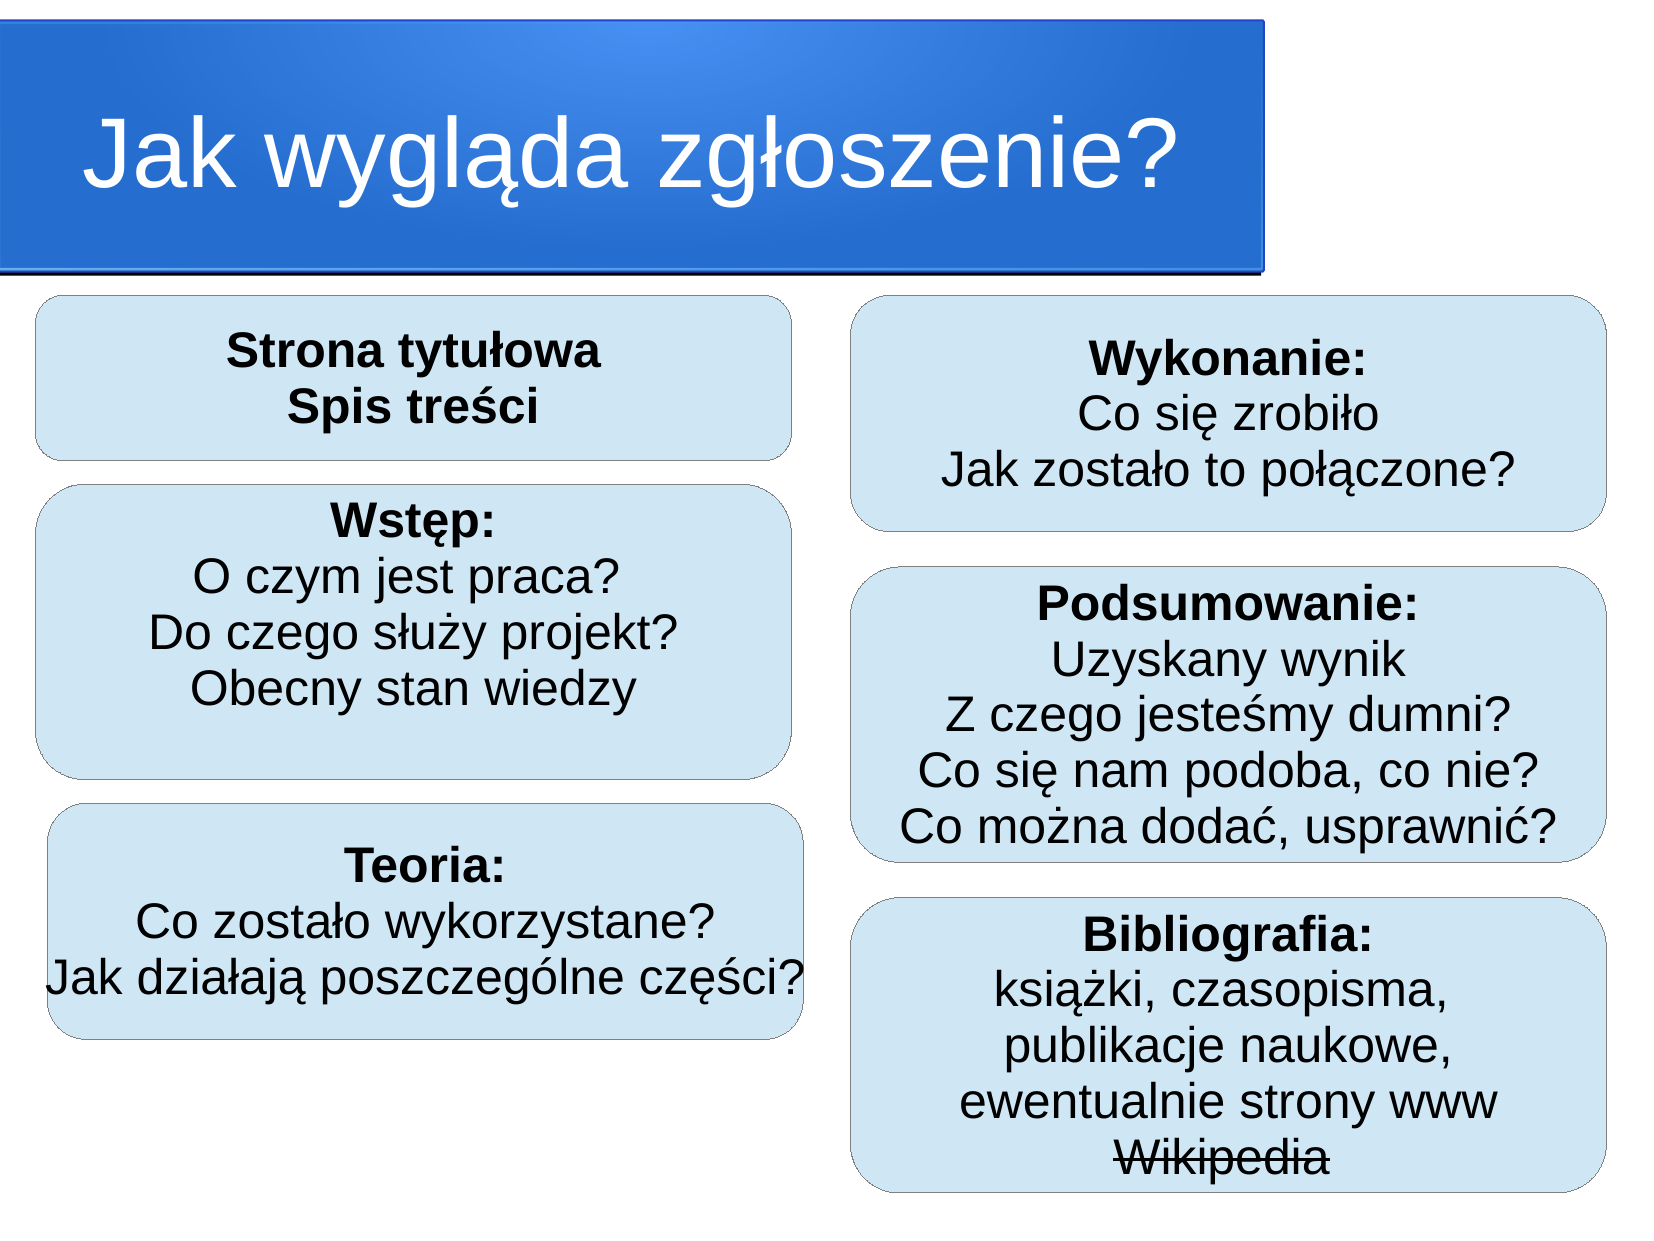

# Jak wygląda zgłoszenie?
Strona tytułowa
Spis treści
Wykonanie:
Co się zrobiło
Jak zostało to połączone?
Wstęp:
O czym jest praca?
Do czego służy projekt?
Obecny stan wiedzy
Podsumowanie:
Uzyskany wynik
Z czego jesteśmy dumni?
Co się nam podoba, co nie?
Co można dodać, usprawnić?
Teoria:
Co zostało wykorzystane?
Jak działają poszczególne części?
Bibliografia:
książki, czasopisma,
publikacje naukowe,
ewentualnie strony www
Wikipedia